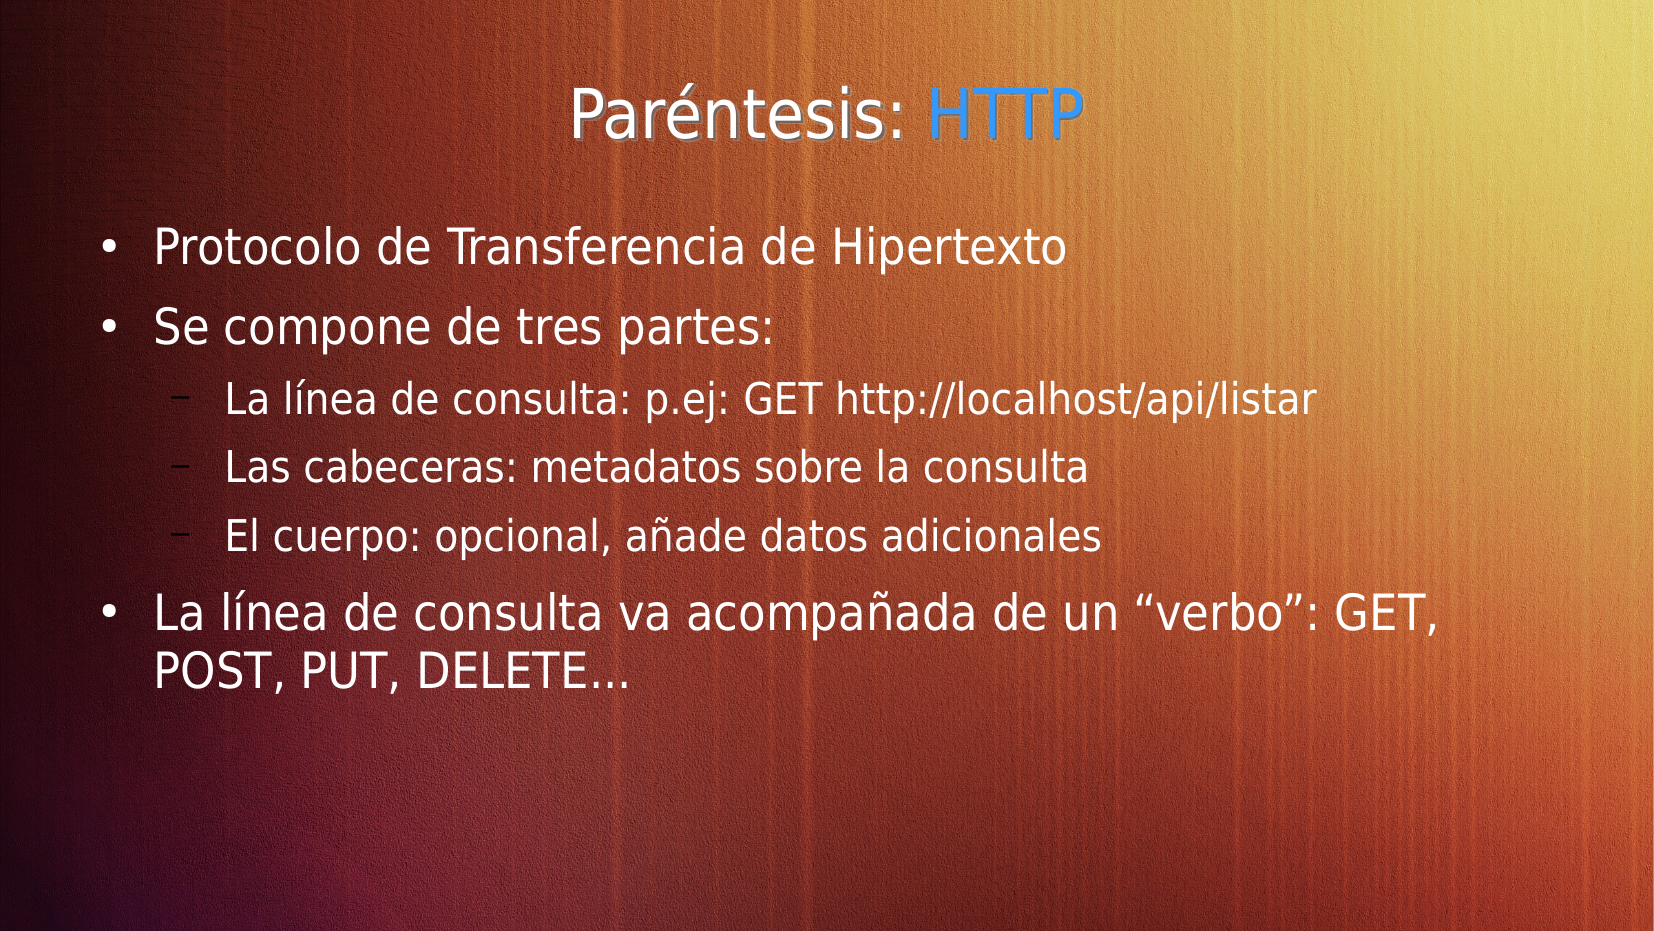

# Paréntesis: HTTP
Protocolo de Transferencia de Hipertexto
Se compone de tres partes:
La línea de consulta: p.ej: GET http://localhost/api/listar
Las cabeceras: metadatos sobre la consulta
El cuerpo: opcional, añade datos adicionales
La línea de consulta va acompañada de un “verbo”: GET, POST, PUT, DELETE...